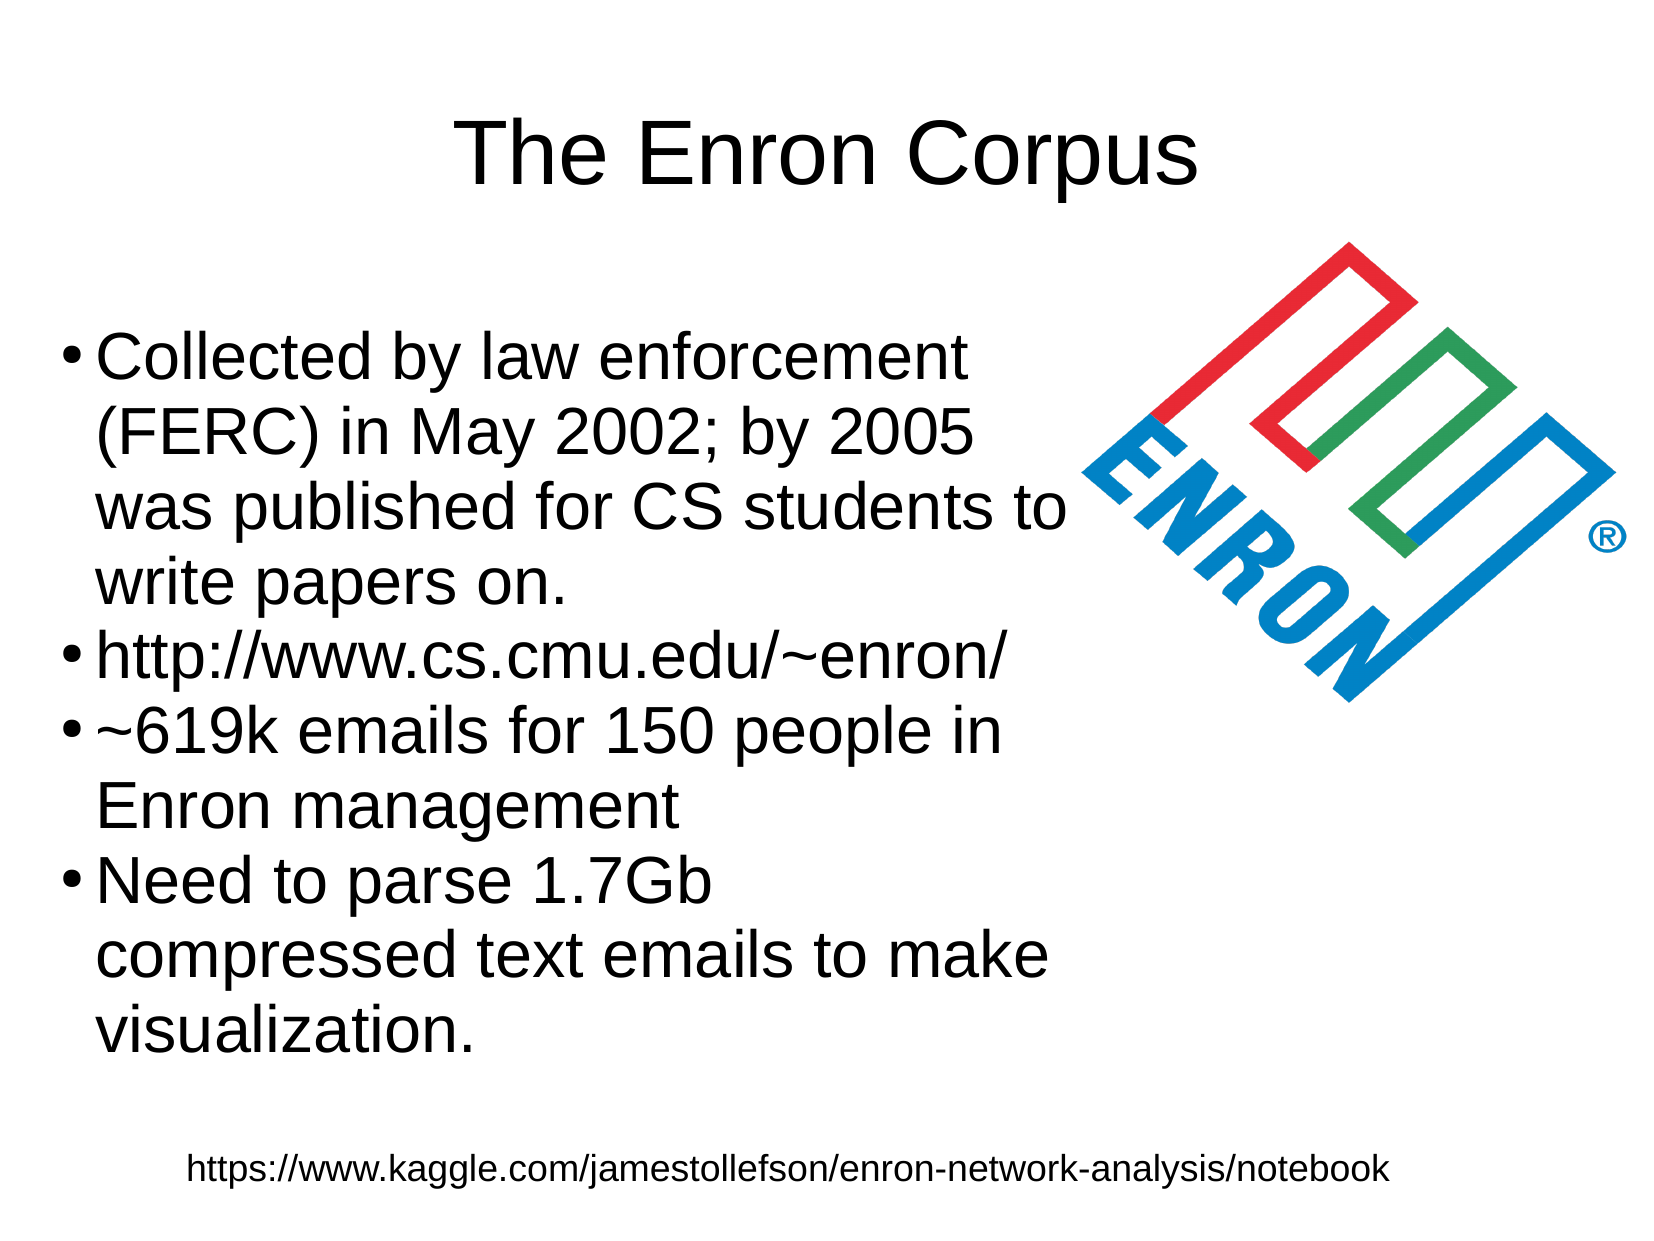

# The Enron Corpus
Collected by law enforcement (FERC) in May 2002; by 2005 was published for CS students to write papers on.
http://www.cs.cmu.edu/~enron/
~619k emails for 150 people in Enron management
Need to parse 1.7Gb compressed text emails to make visualization.
https://www.kaggle.com/jamestollefson/enron-network-analysis/notebook